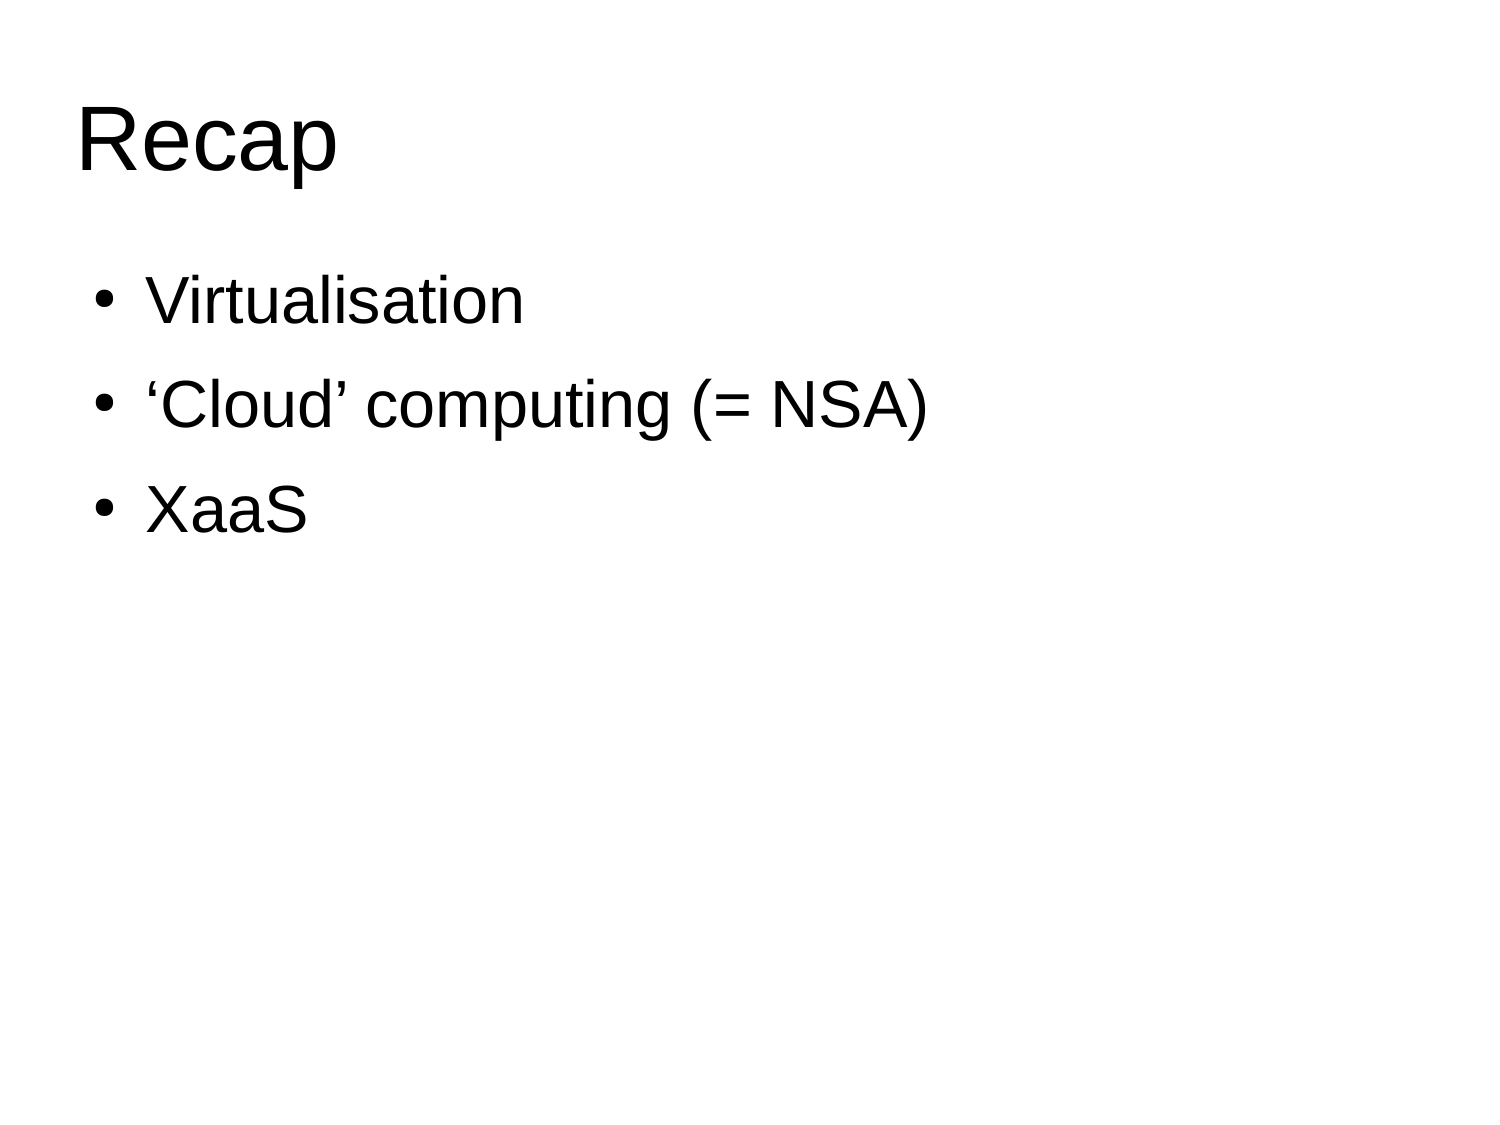

# Recap
Virtualisation
‘Cloud’ computing (= NSA)
XaaS